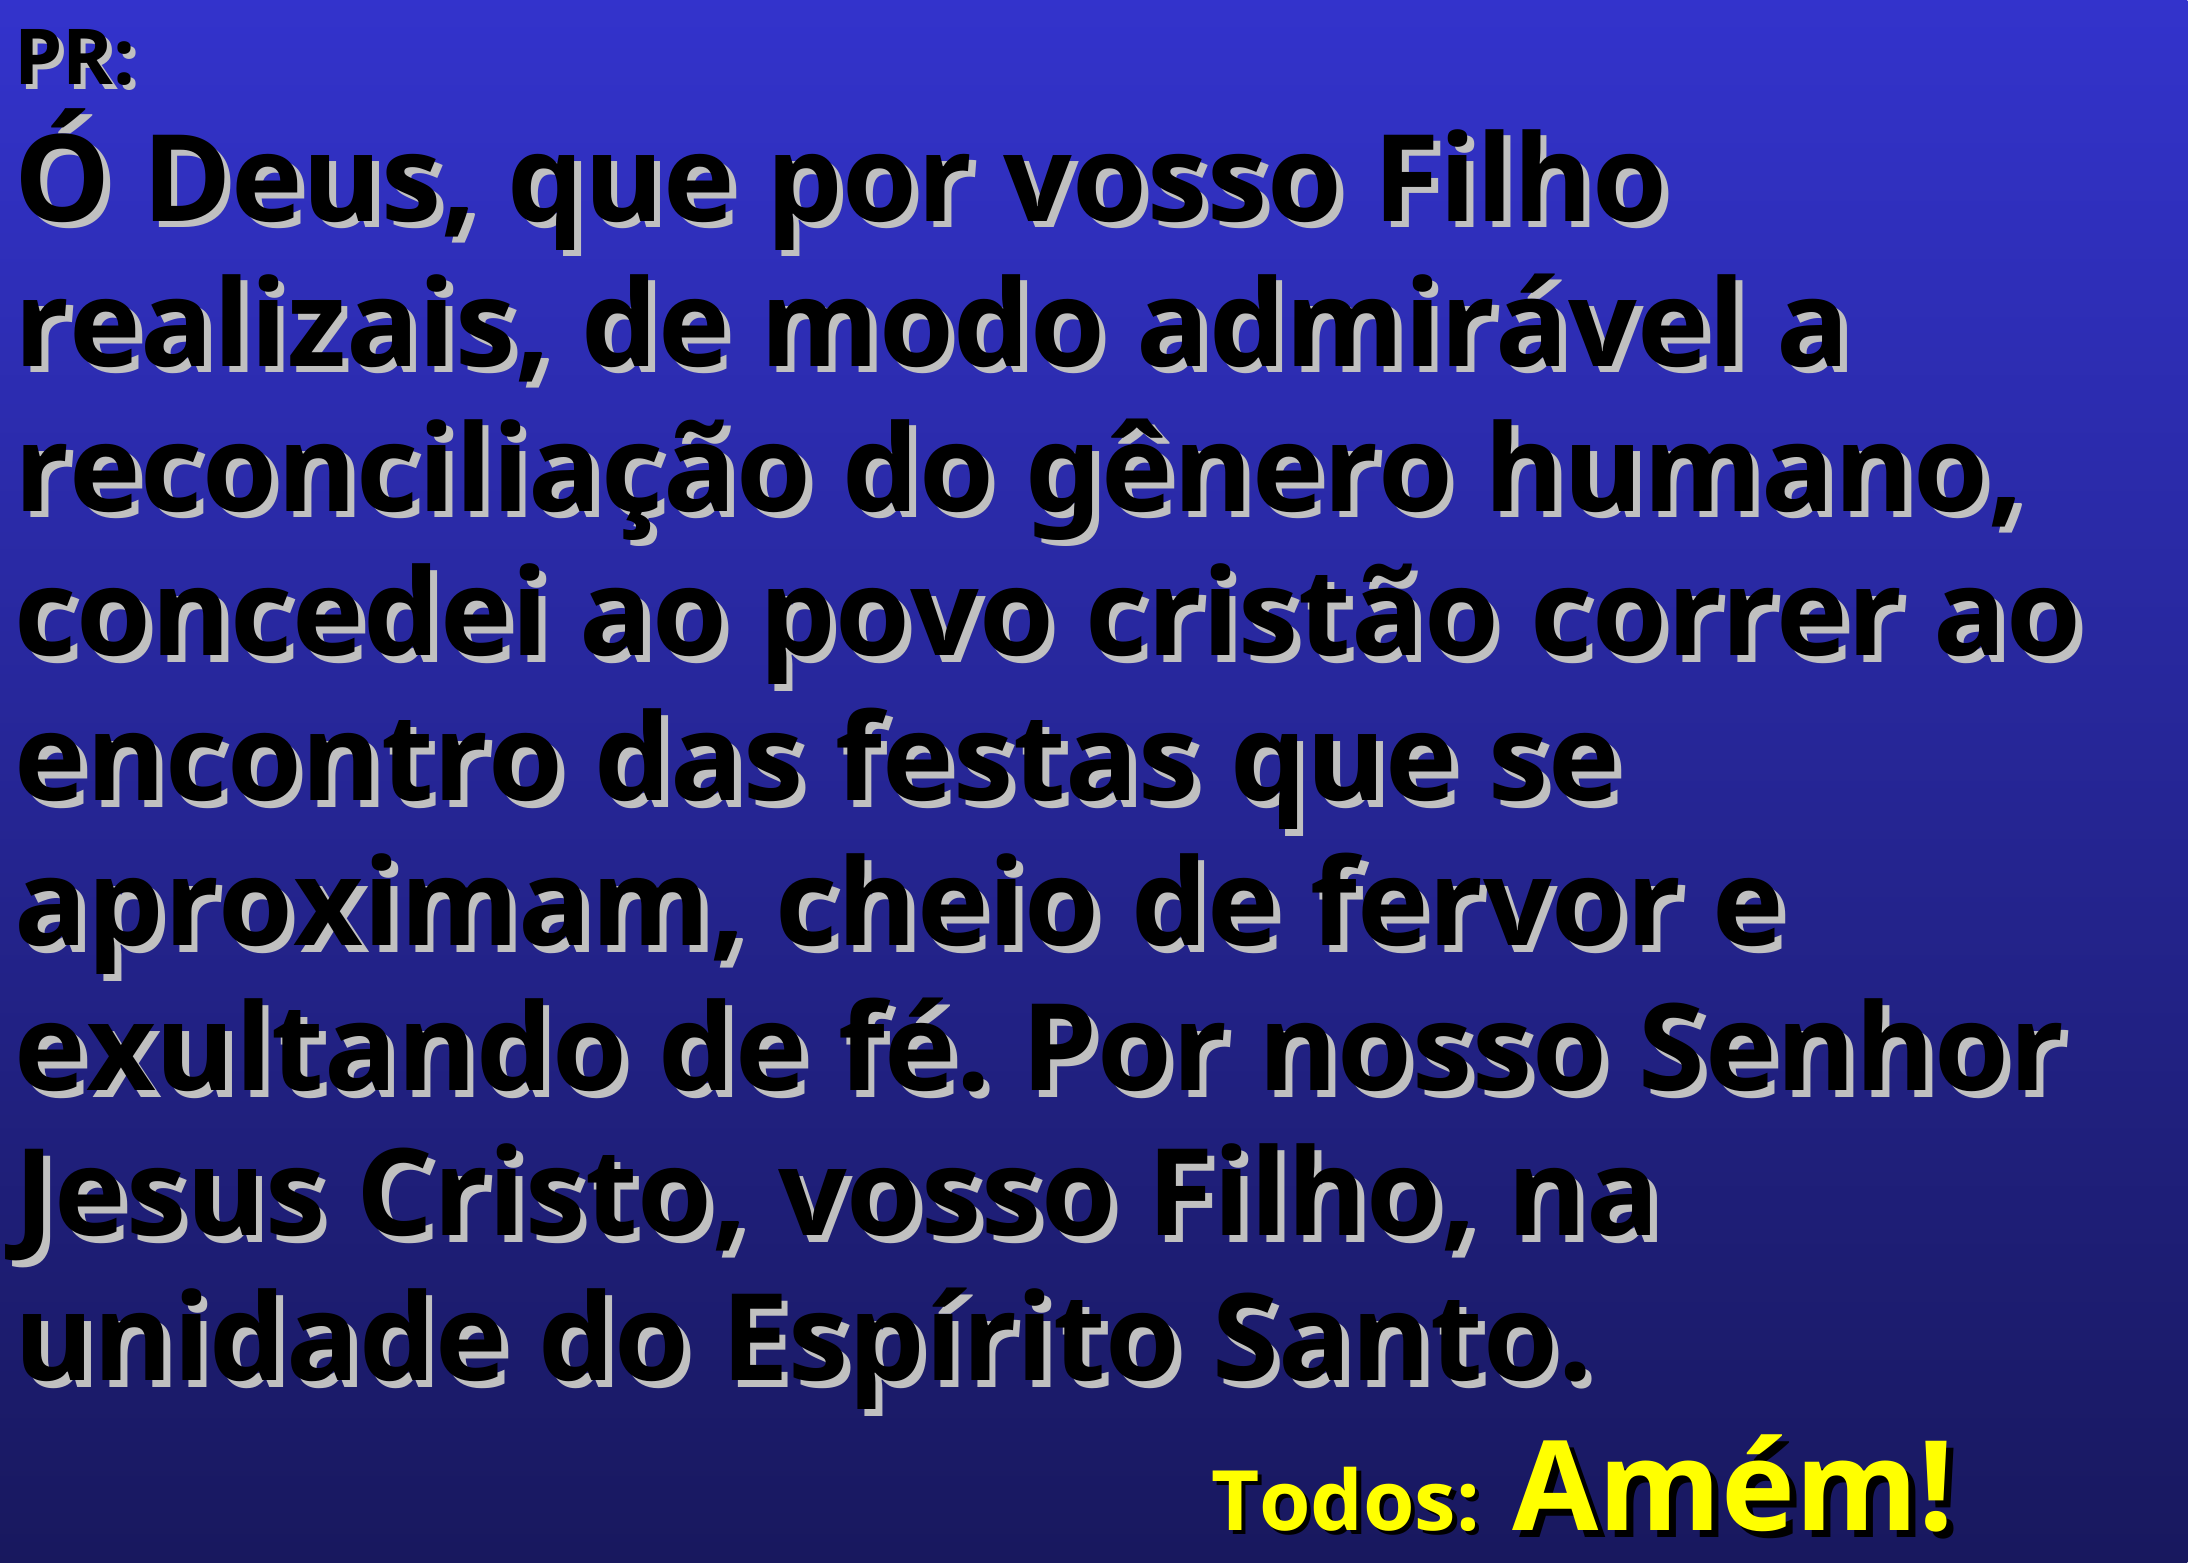

PR:
Ó Deus, que por vosso Filho realizais, de modo admirável a reconciliação do gênero humano, concedei ao povo cristão correr ao encontro das festas que se aproximam, cheio de fervor e exultando de fé. Por nosso Senhor Jesus Cristo, vosso Filho, na unidade do Espírito Santo.
 Todos: Amém!